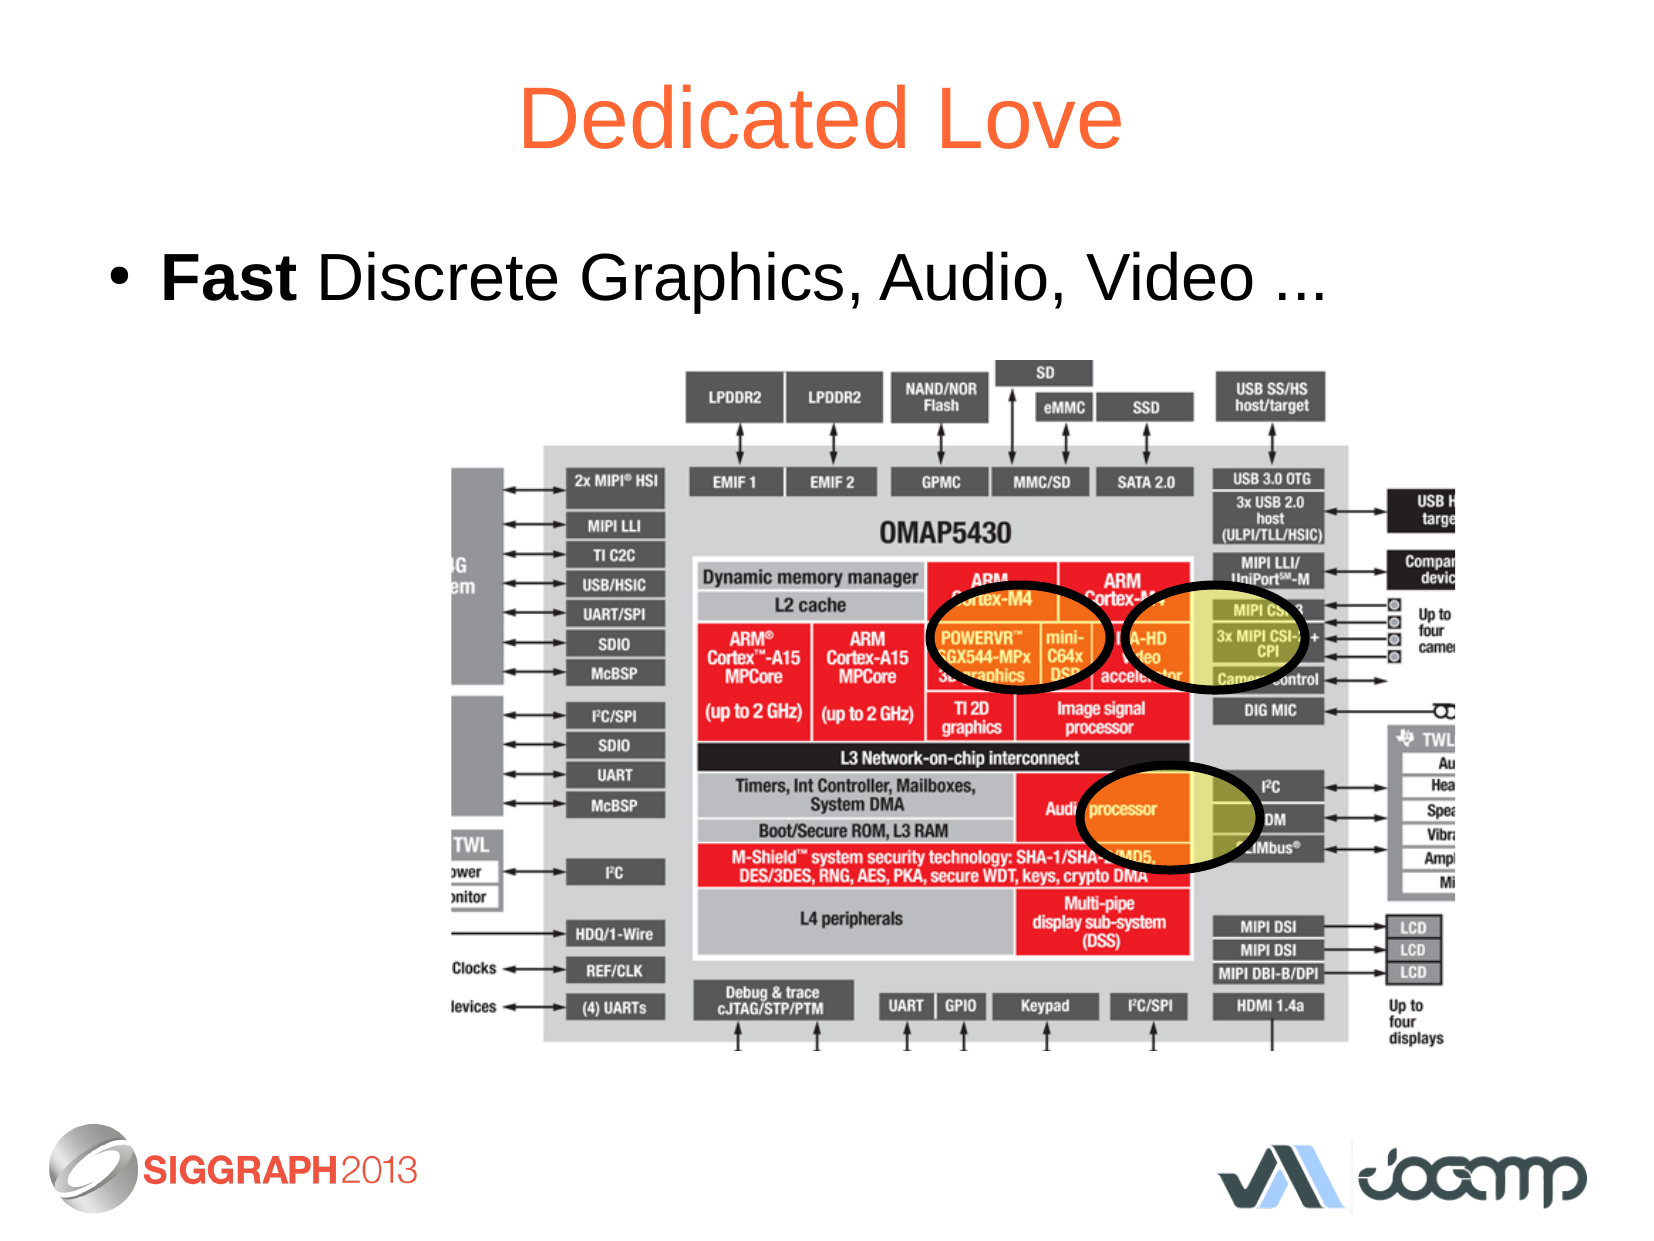

# Dedicated Love
Fast Discrete Graphics, Audio, Video ...